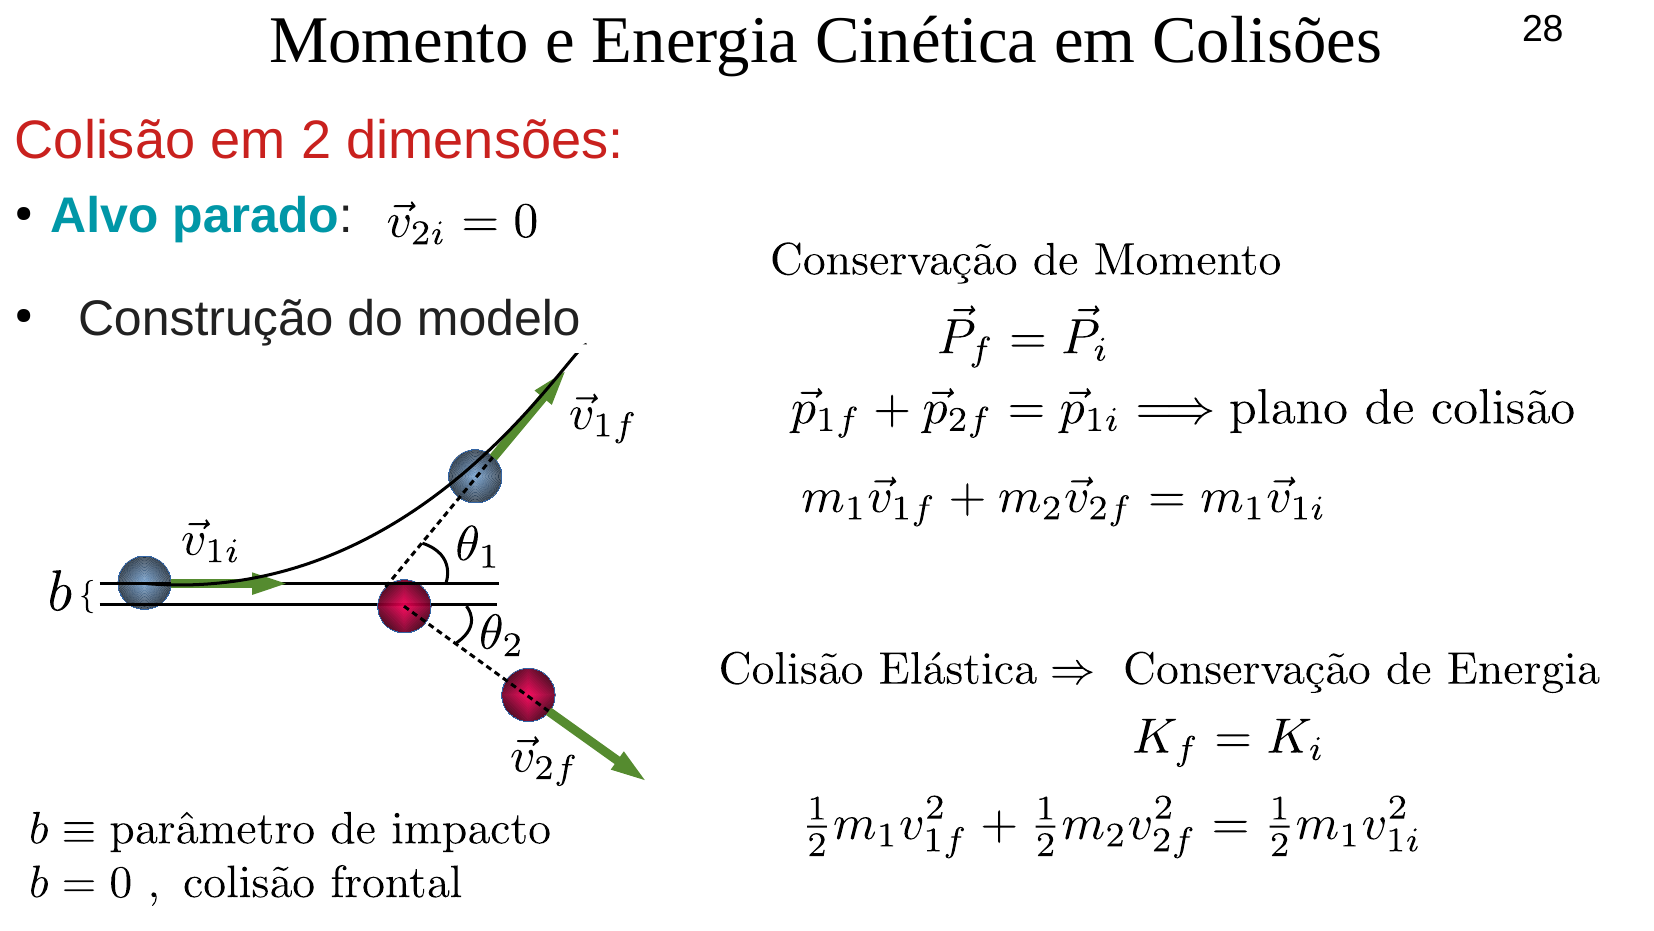

Momento e Energia Cinética em Colisões
Colisão em 2 dimensões:
Alvo parado:
 Construção do modelo